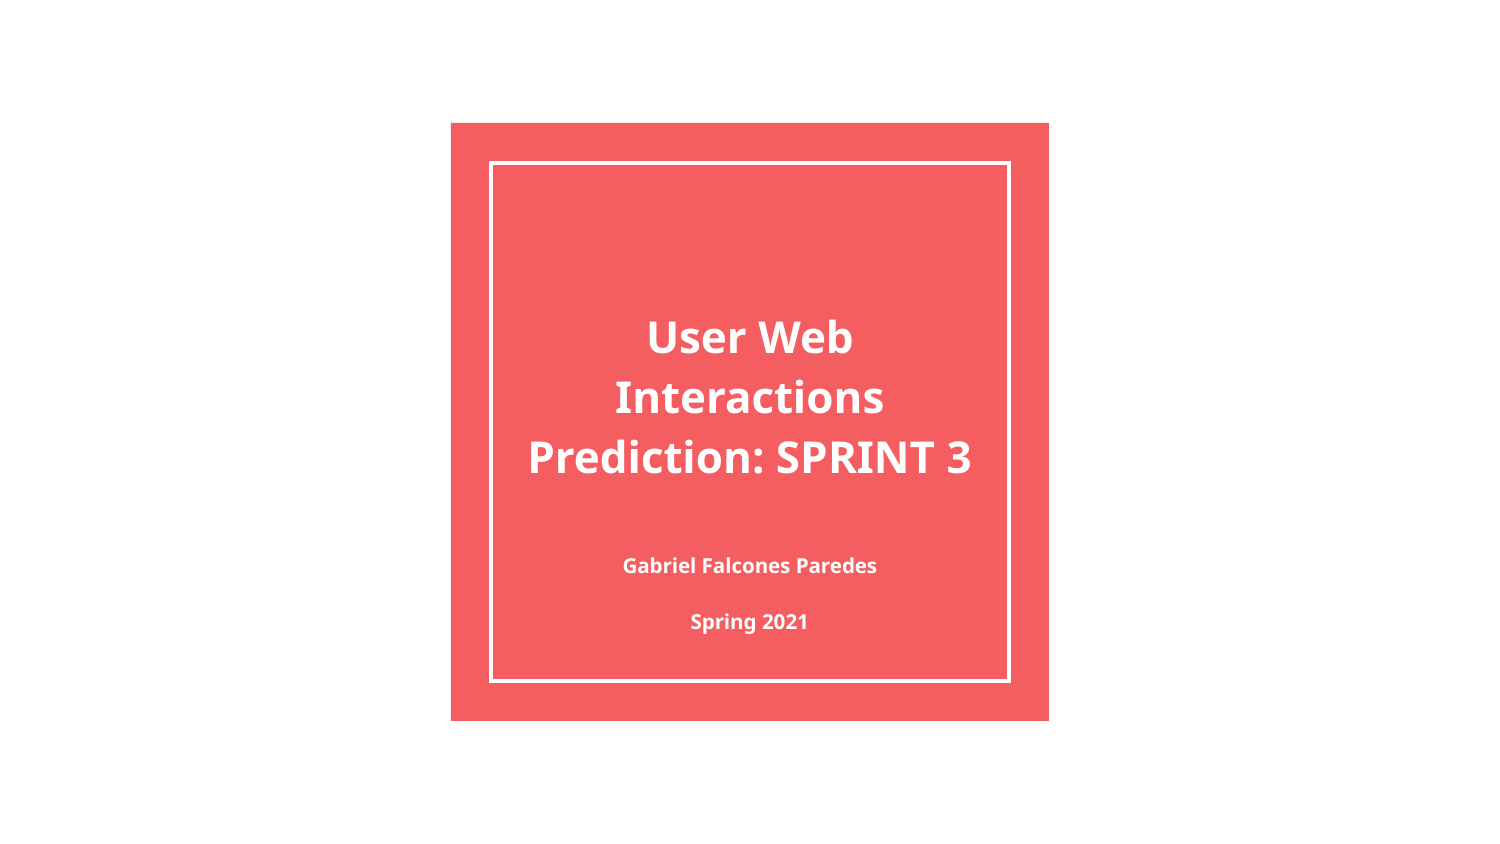

# User Web Interactions Prediction: SPRINT 3
Gabriel Falcones Paredes
Spring 2021